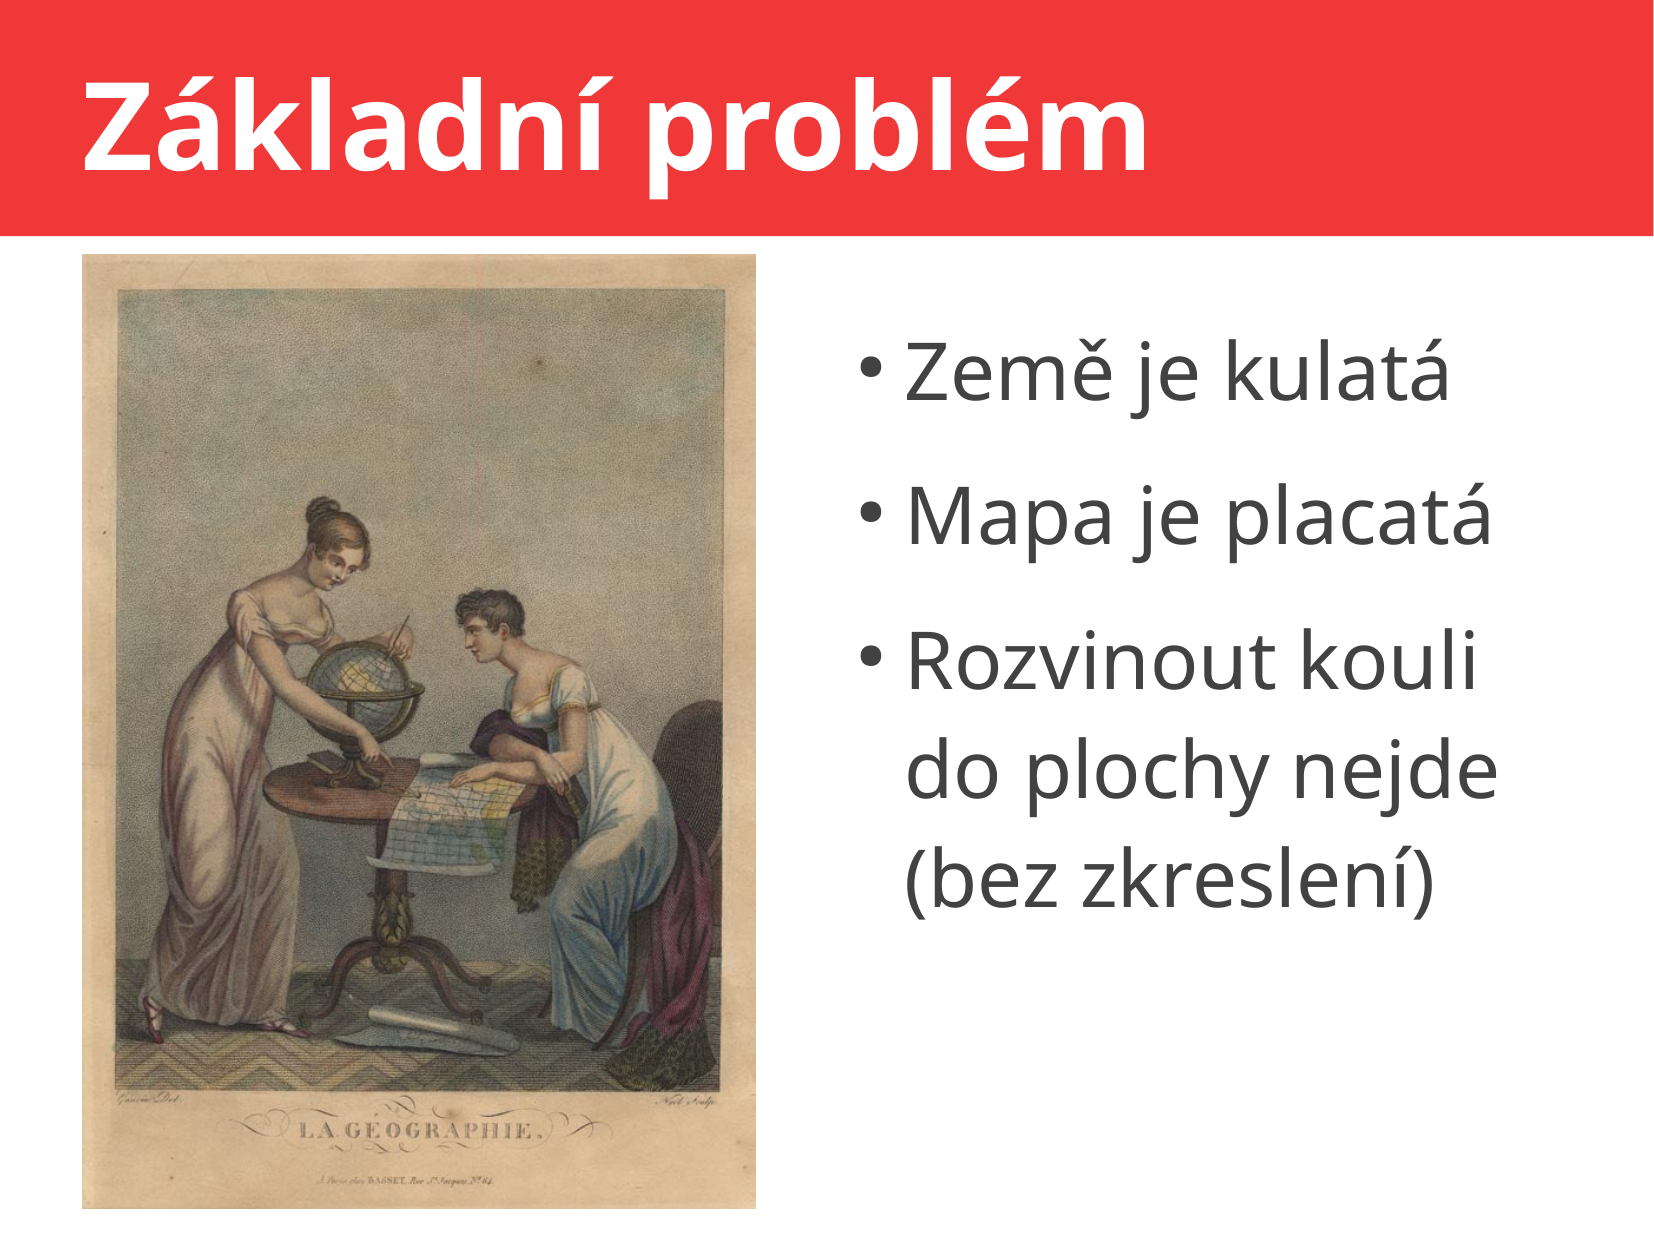

# Základní problém
Země je kulatá
Mapa je placatá
Rozvinout kouli do plochy nejde
(bez zkreslení)